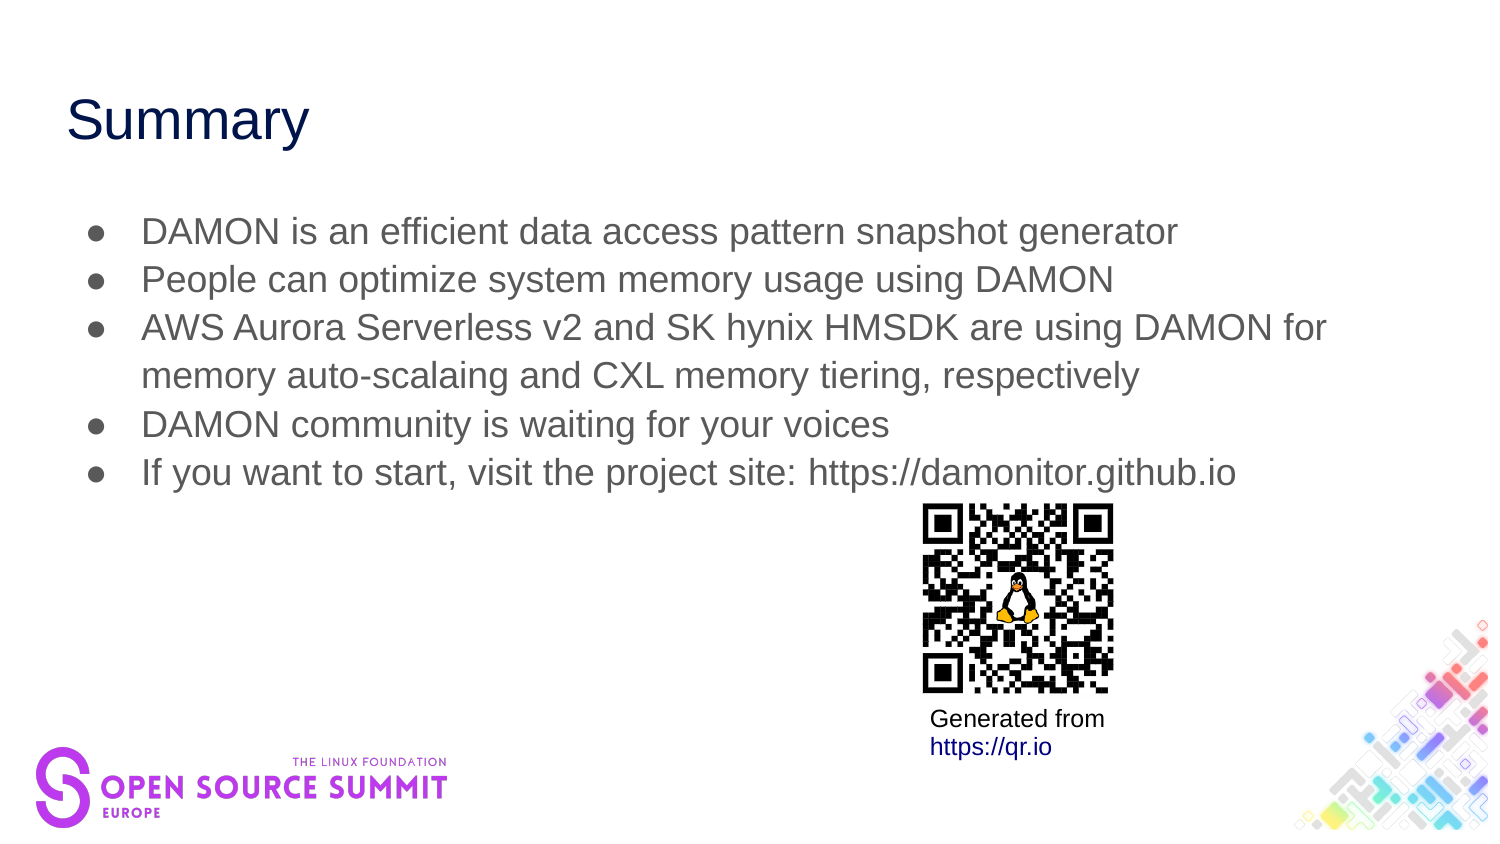

# Summary
DAMON is an efficient data access pattern snapshot generator
People can optimize system memory usage using DAMON
AWS Aurora Serverless v2 and SK hynix HMSDK are using DAMON for memory auto-scalaing and CXL memory tiering, respectively
DAMON community is waiting for your voices
If you want to start, visit the project site: https://damonitor.github.io
Generated from https://qr.io